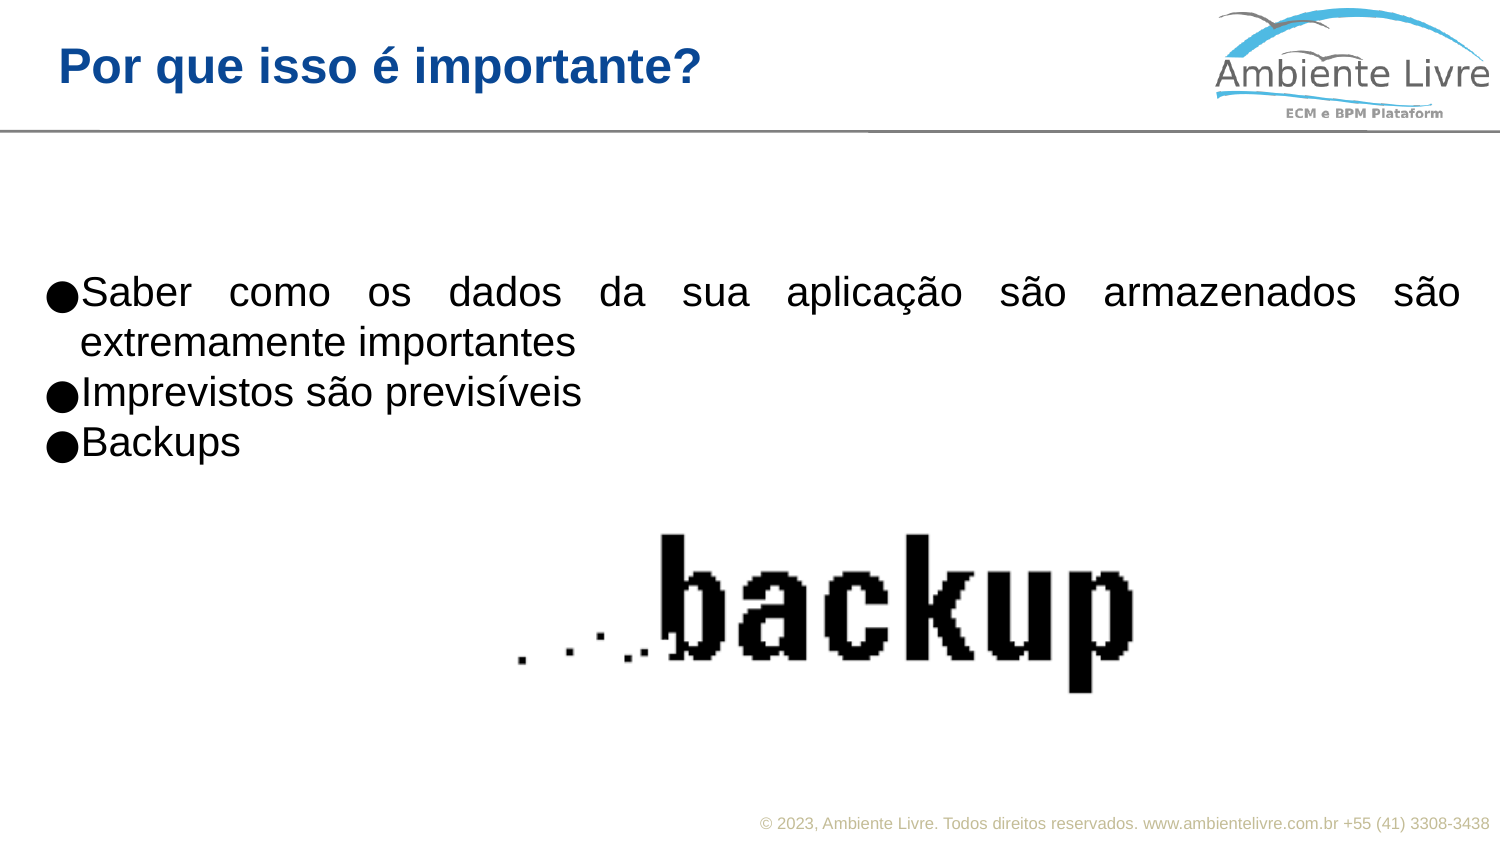

Por que isso é importante?
Saber como os dados da sua aplicação são armazenados são extremamente importantes
Imprevistos são previsíveis
Backups